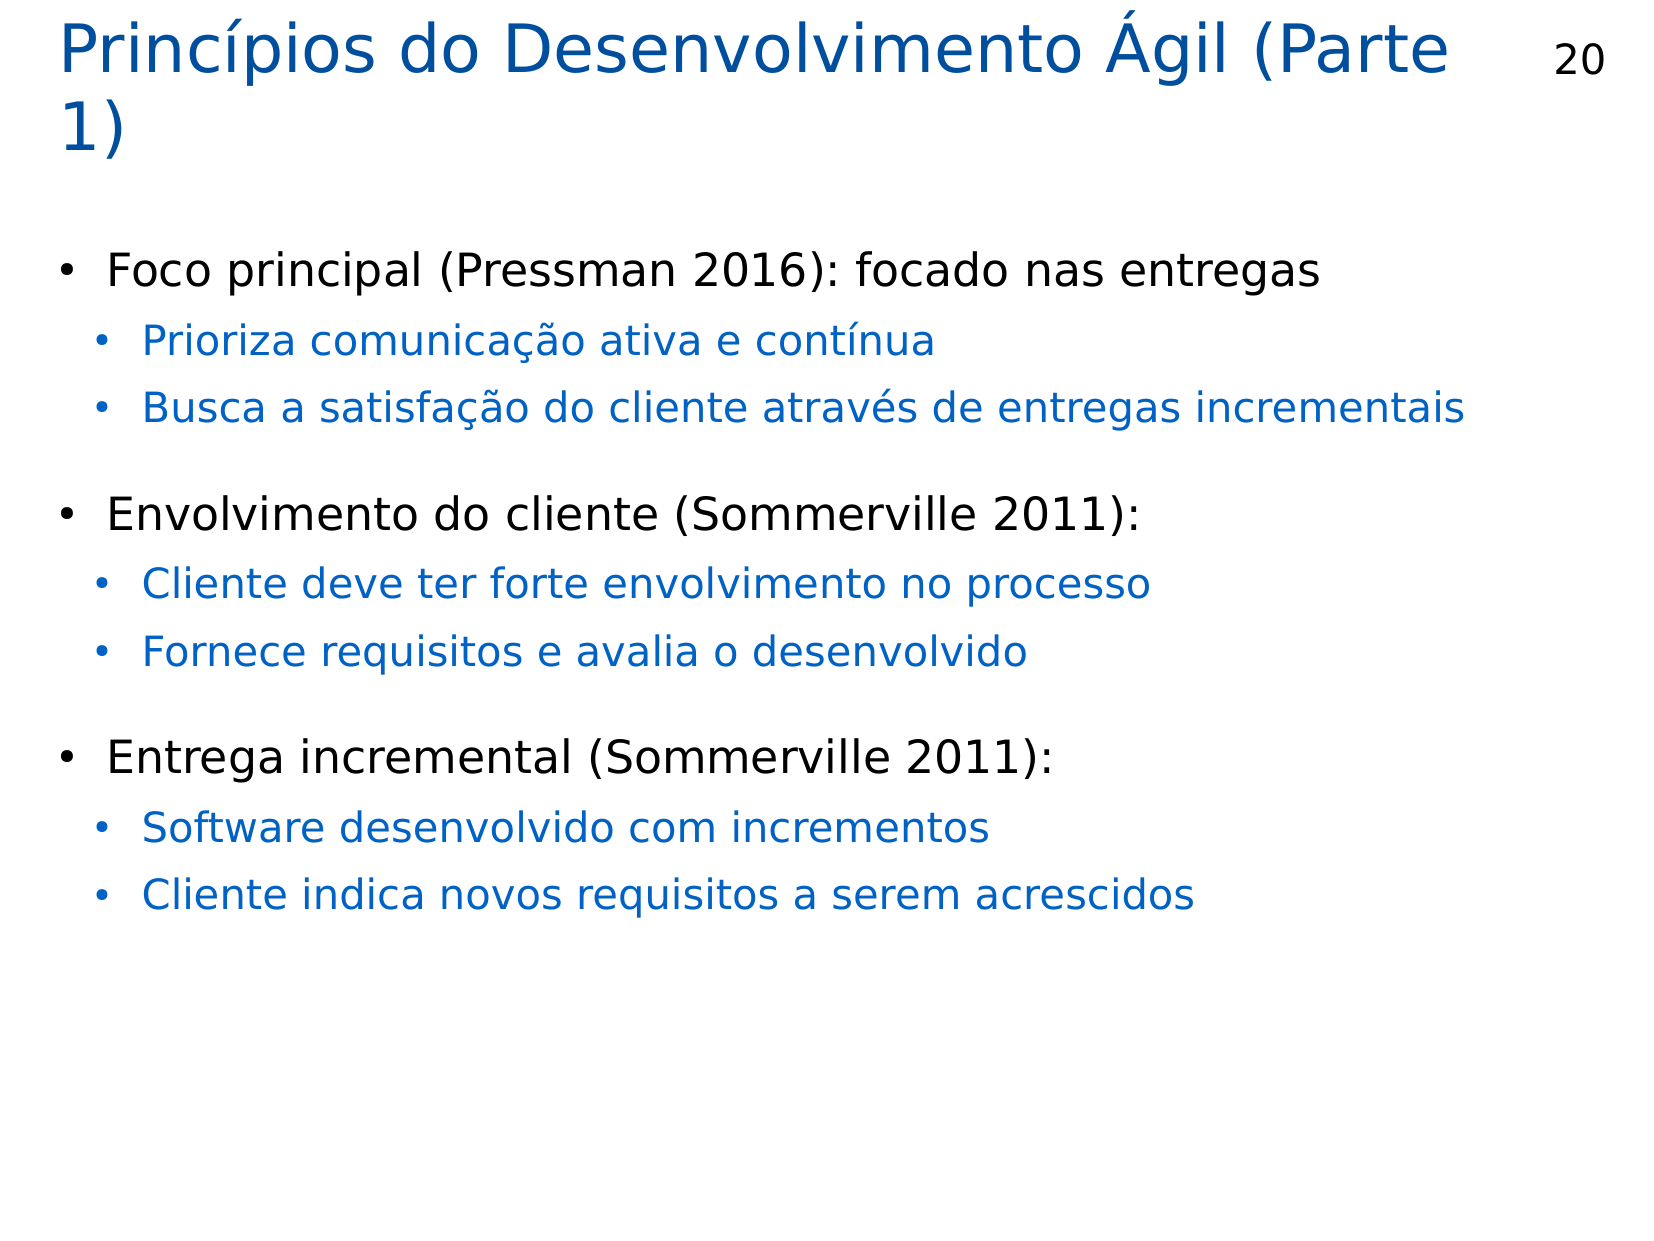

# Princípios do Desenvolvimento Ágil (Parte 1)
20
Foco principal (Pressman 2016): focado nas entregas
Prioriza comunicação ativa e contínua
Busca a satisfação do cliente através de entregas incrementais
Envolvimento do cliente (Sommerville 2011):
Cliente deve ter forte envolvimento no processo
Fornece requisitos e avalia o desenvolvido
Entrega incremental (Sommerville 2011):
Software desenvolvido com incrementos
Cliente indica novos requisitos a serem acrescidos